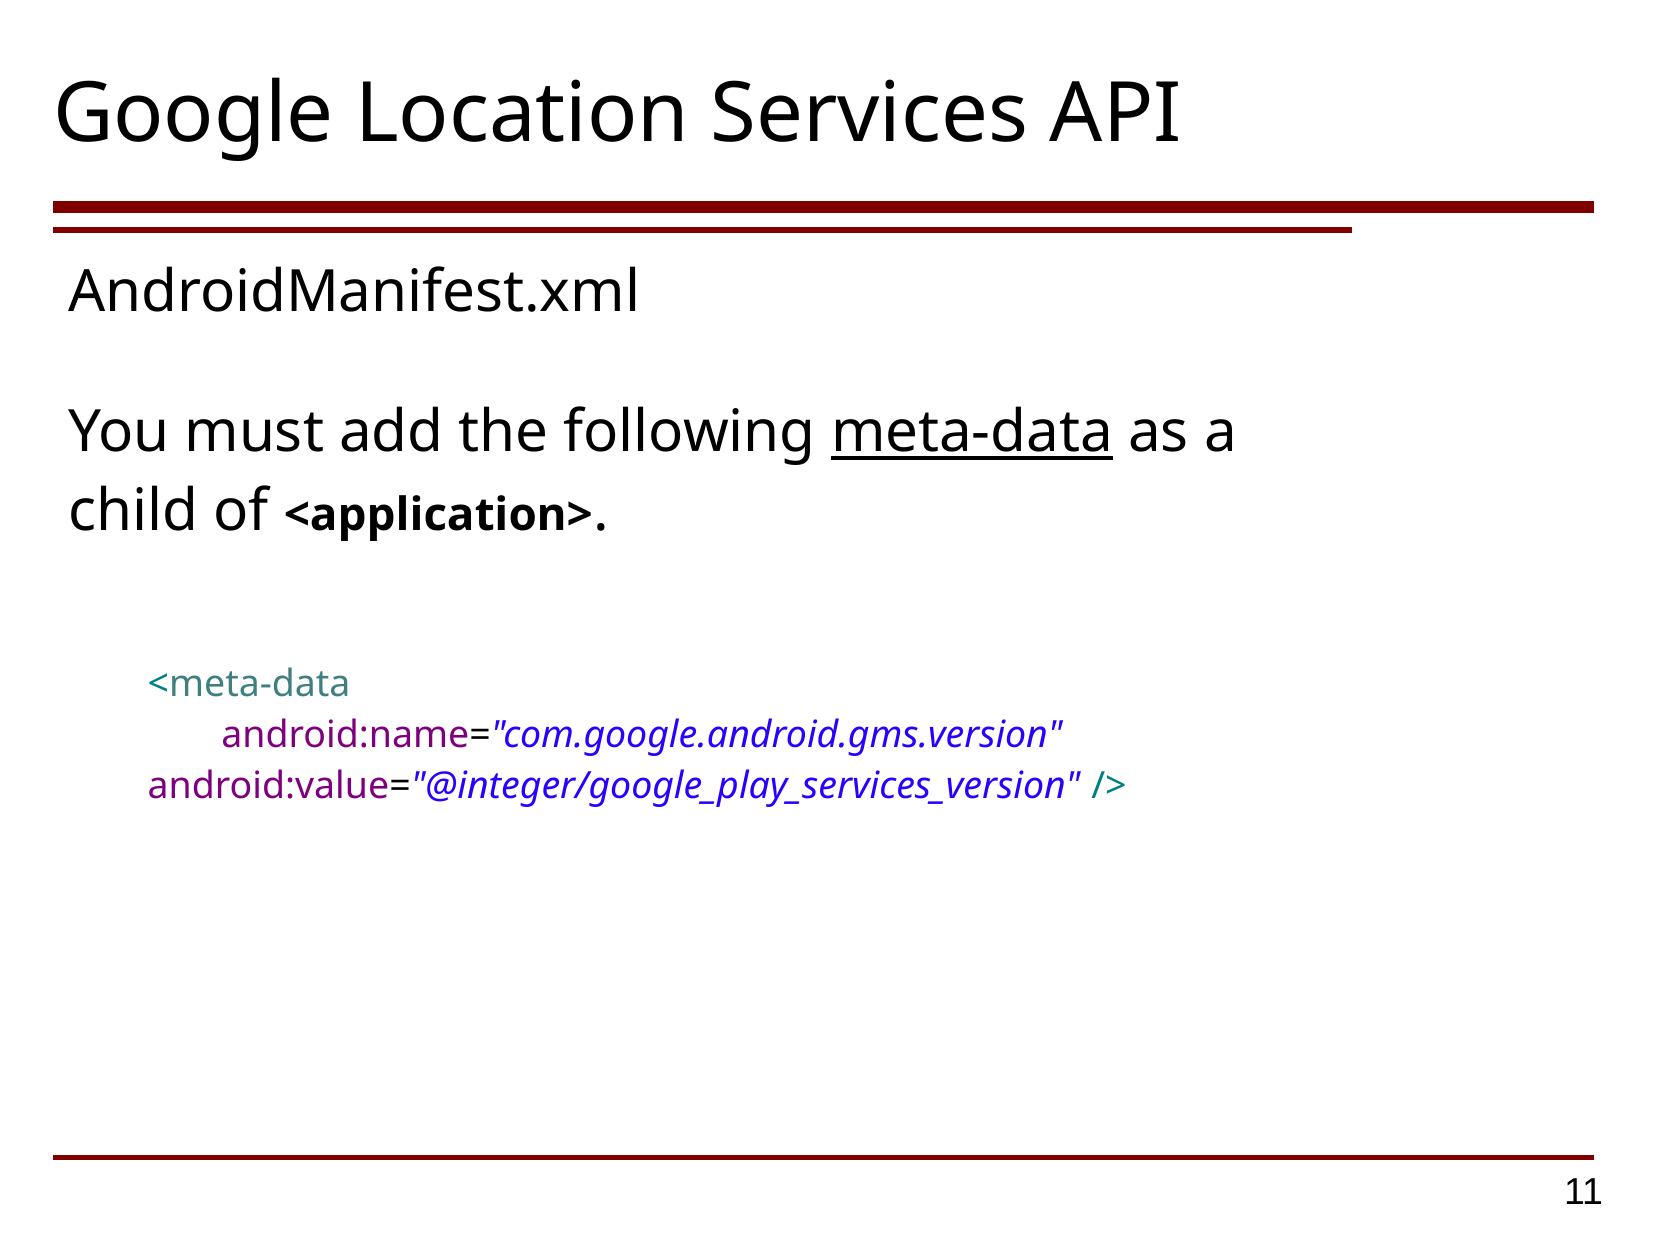

# Google Location Services API
AndroidManifest.xml
You must add the following meta-data as a
child of <application>.
	<meta-data
 		android:name="com.google.android.gms.version"
 	android:value="@integer/google_play_services_version" />